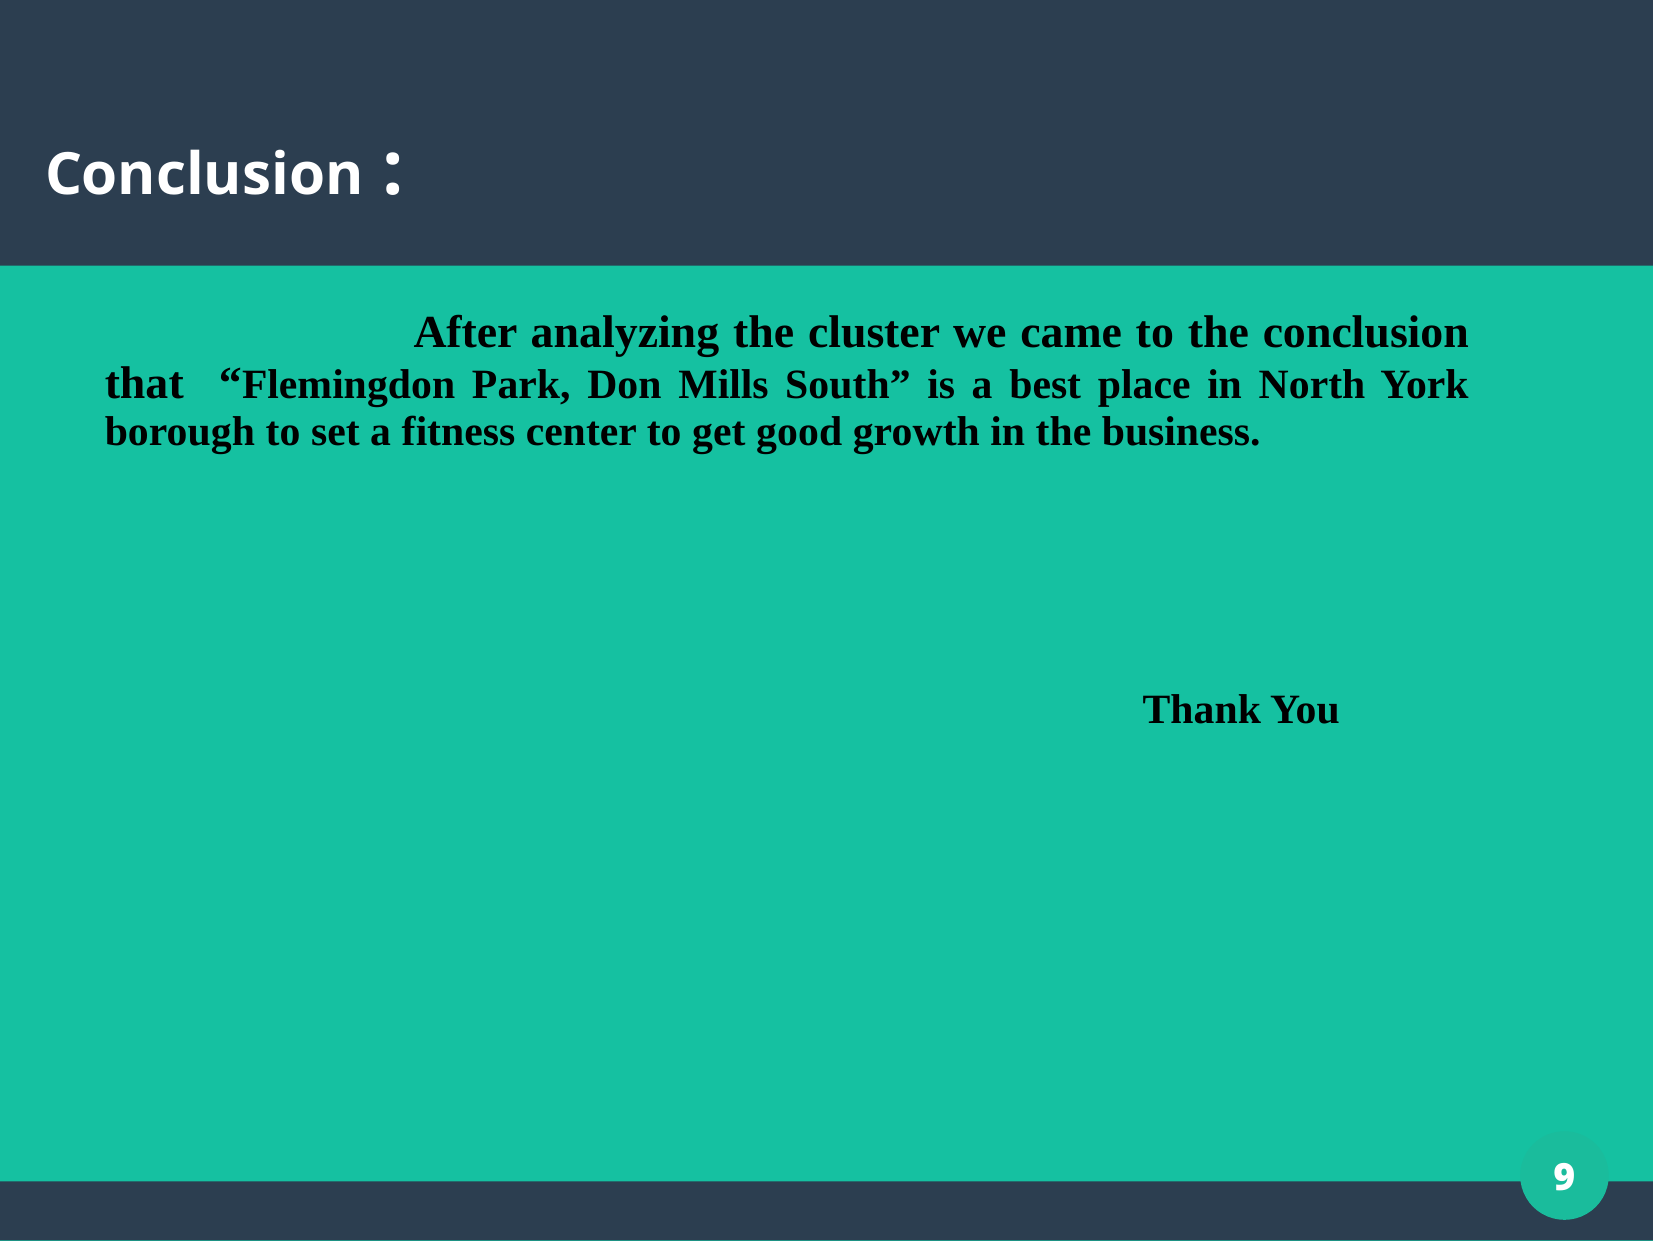

# Conclusion :
 After analyzing the cluster we came to the conclusion that “Flemingdon Park, Don Mills South” is a best place in North York borough to set a fitness center to get good growth in the business.
													 Thank You
9